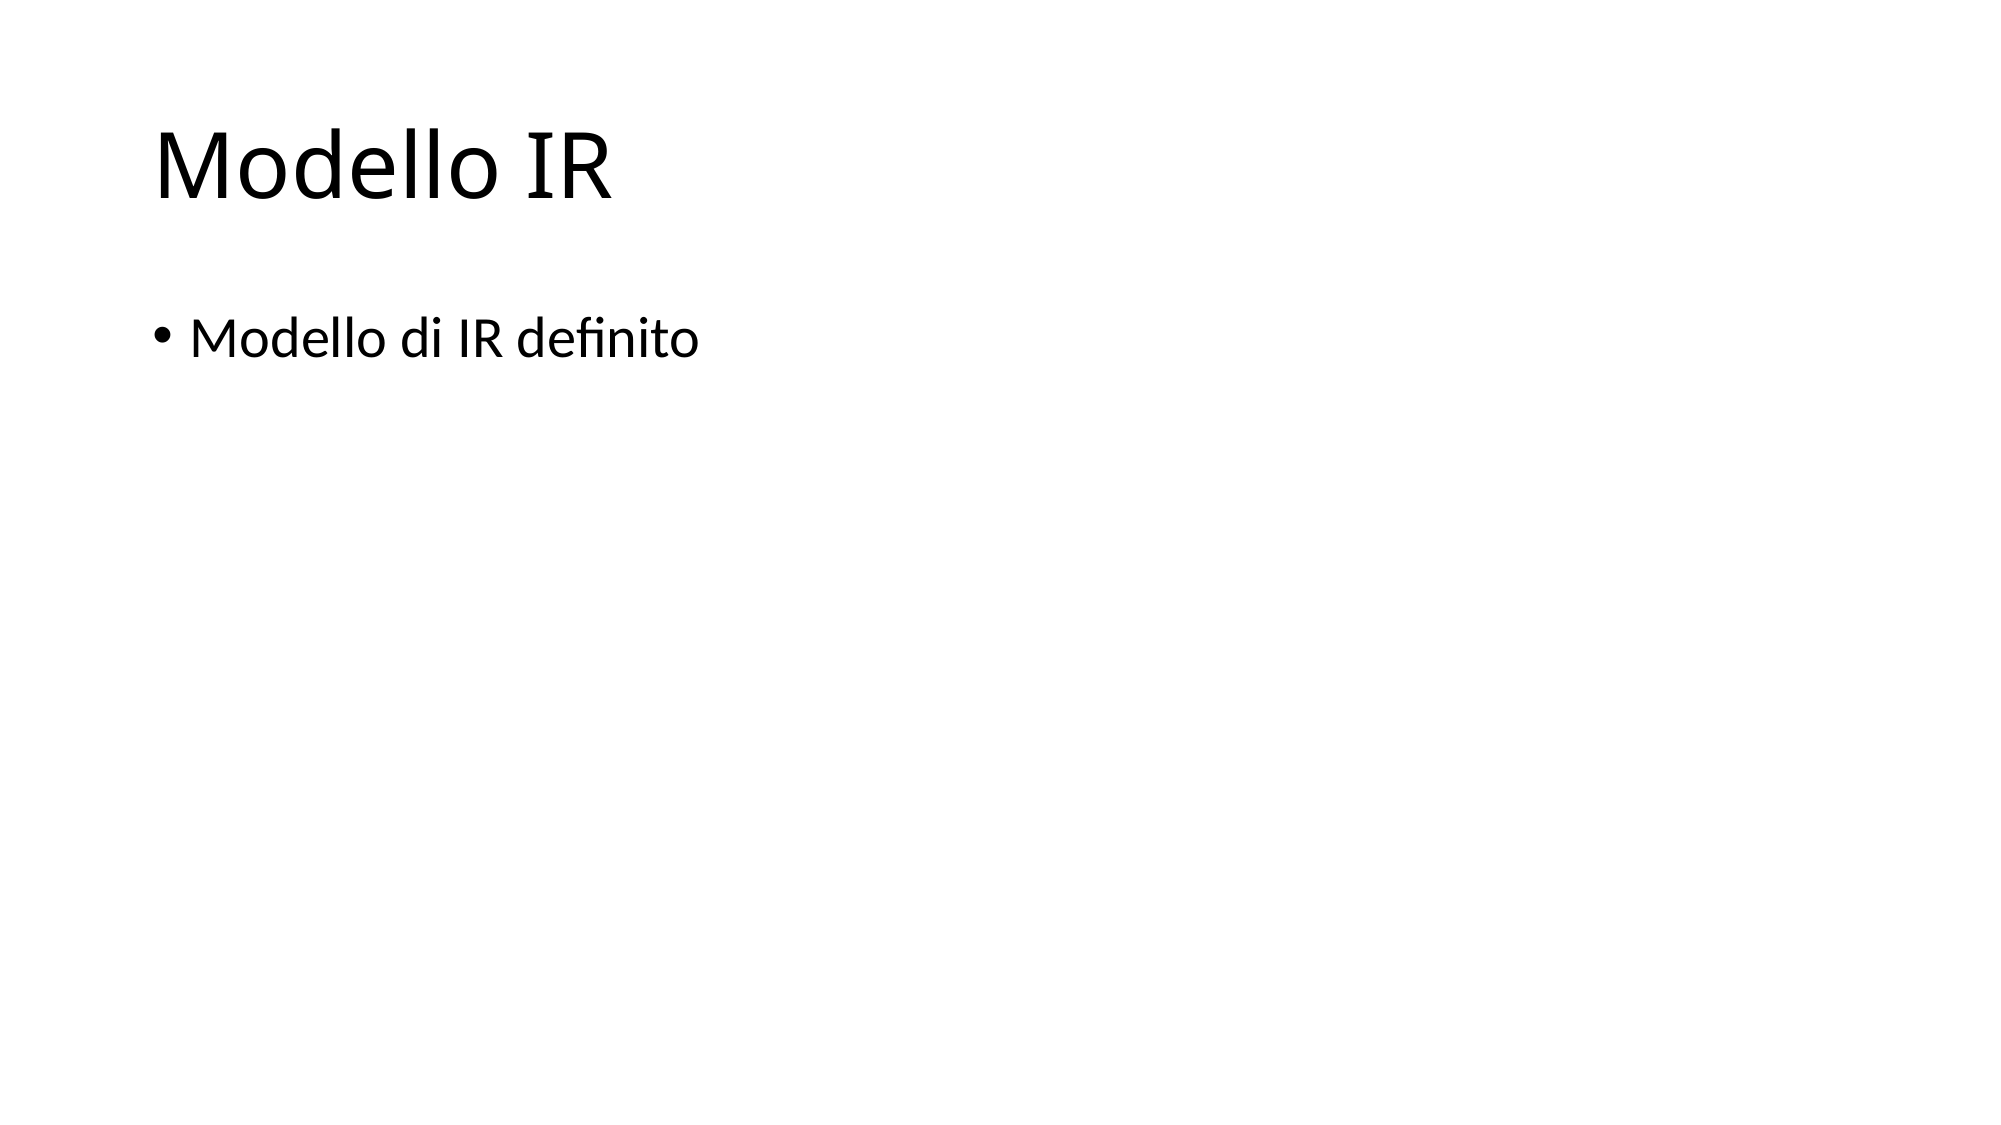

# Modello IR
Modello di IR definito